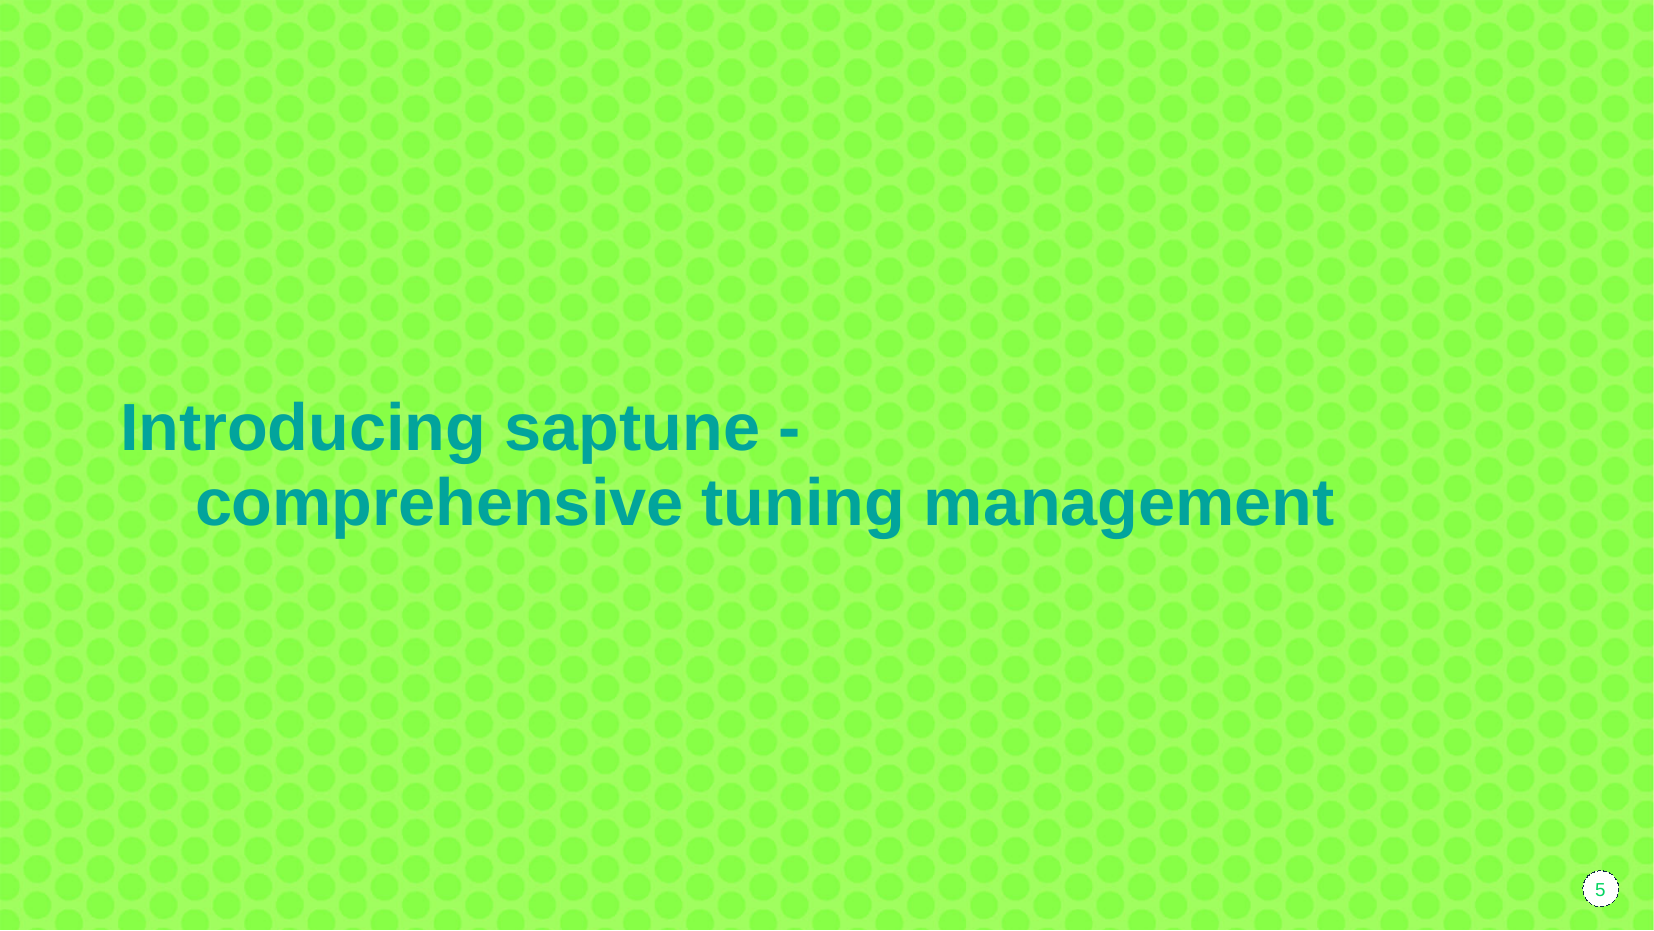

# Introducing saptune - comprehensive tuning management
5